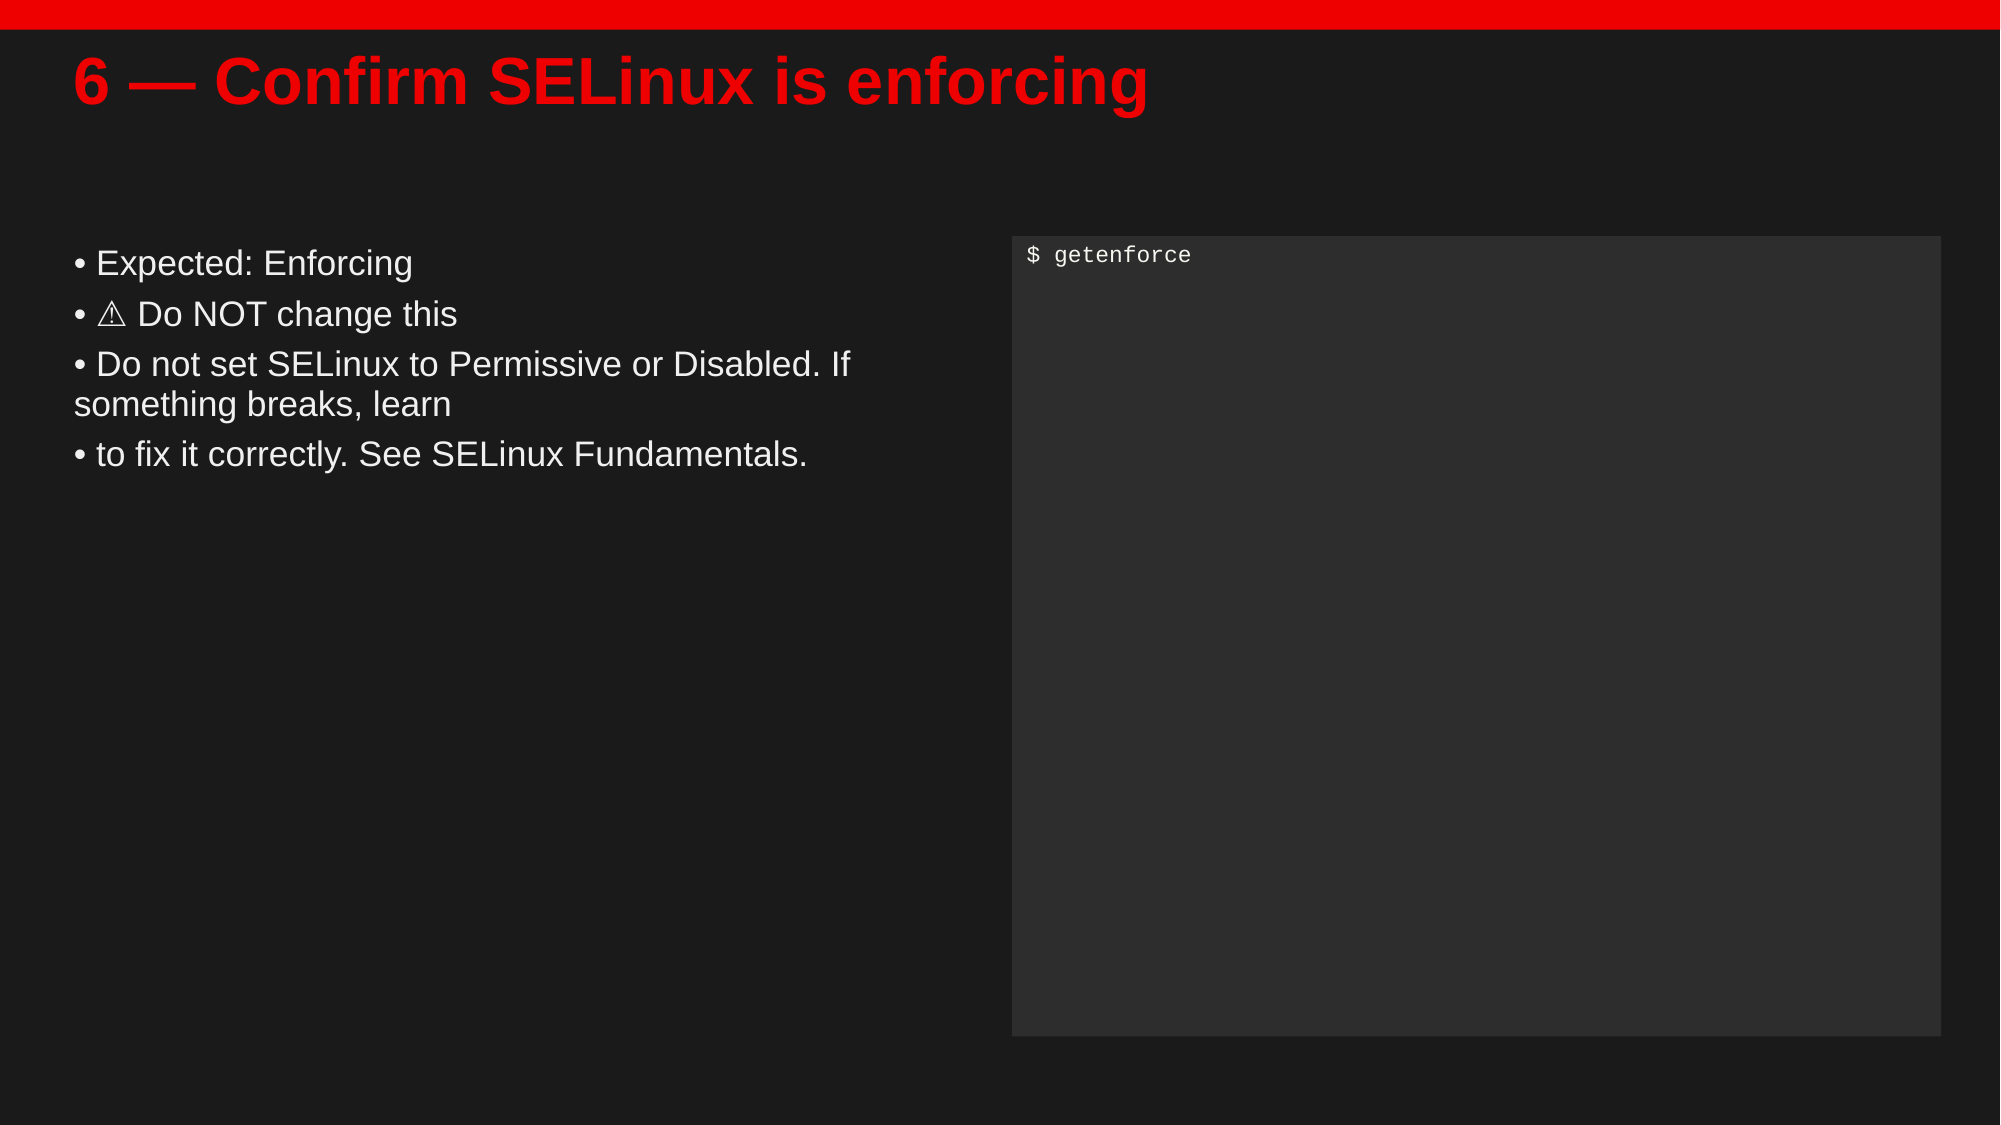

6 — Confirm SELinux is enforcing
• Expected: Enforcing
• ⚠️ Do NOT change this
• Do not set SELinux to Permissive or Disabled. If something breaks, learn
• to fix it correctly. See SELinux Fundamentals.
$ getenforce